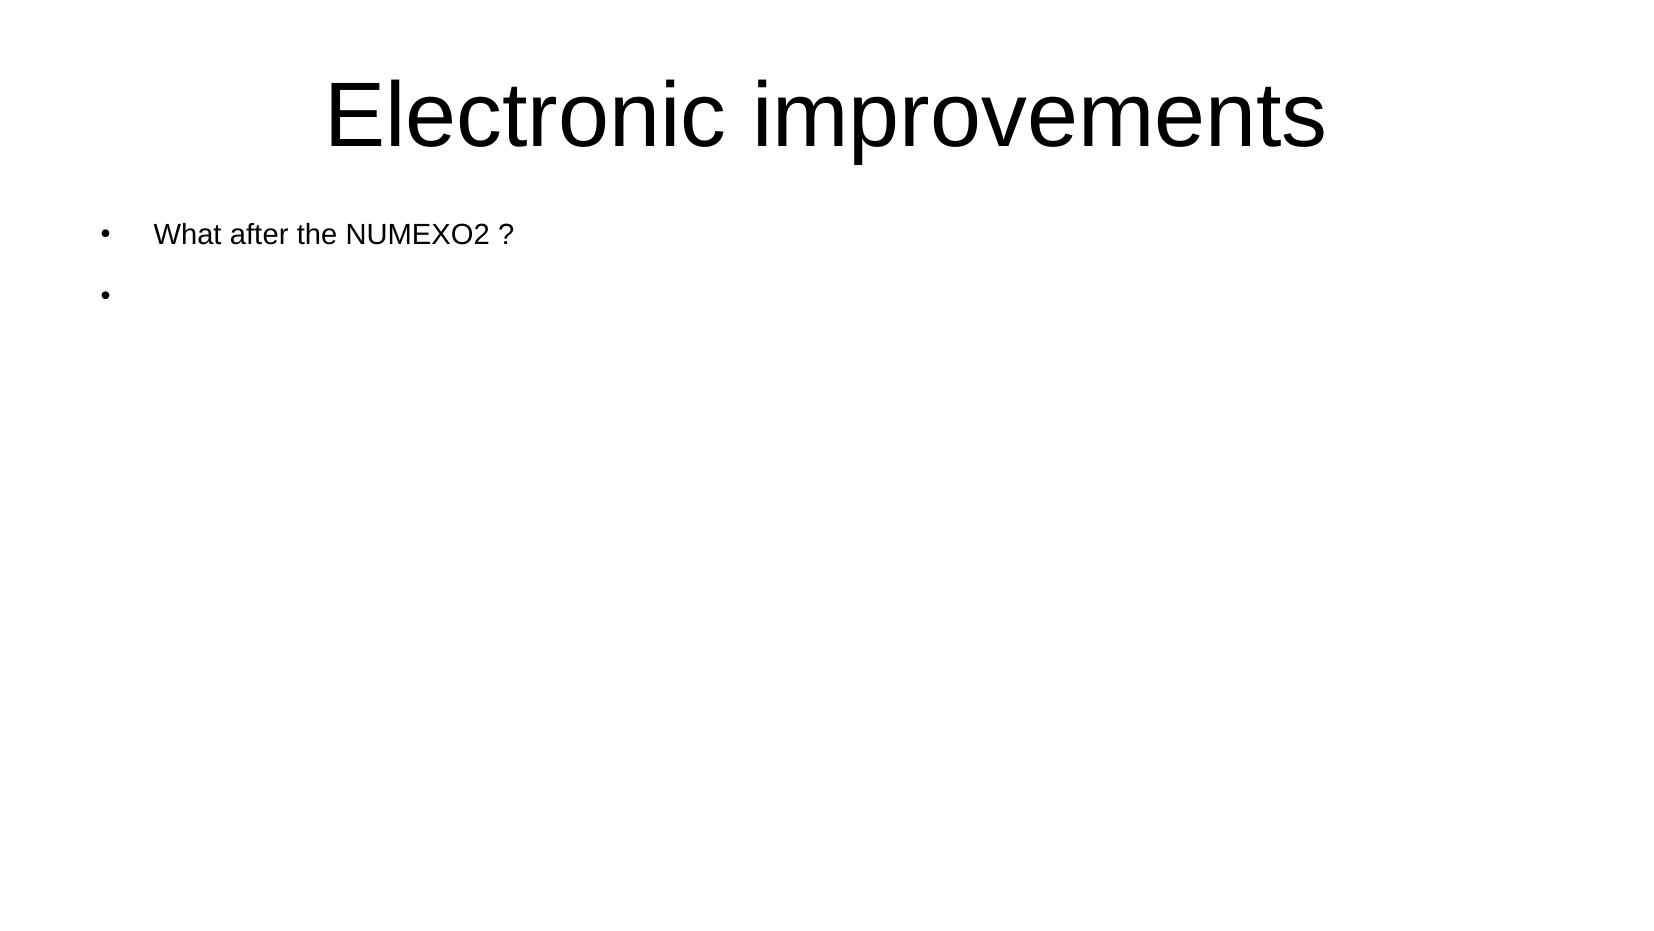

# Electronic improvements
What after the NUMEXO2 ?